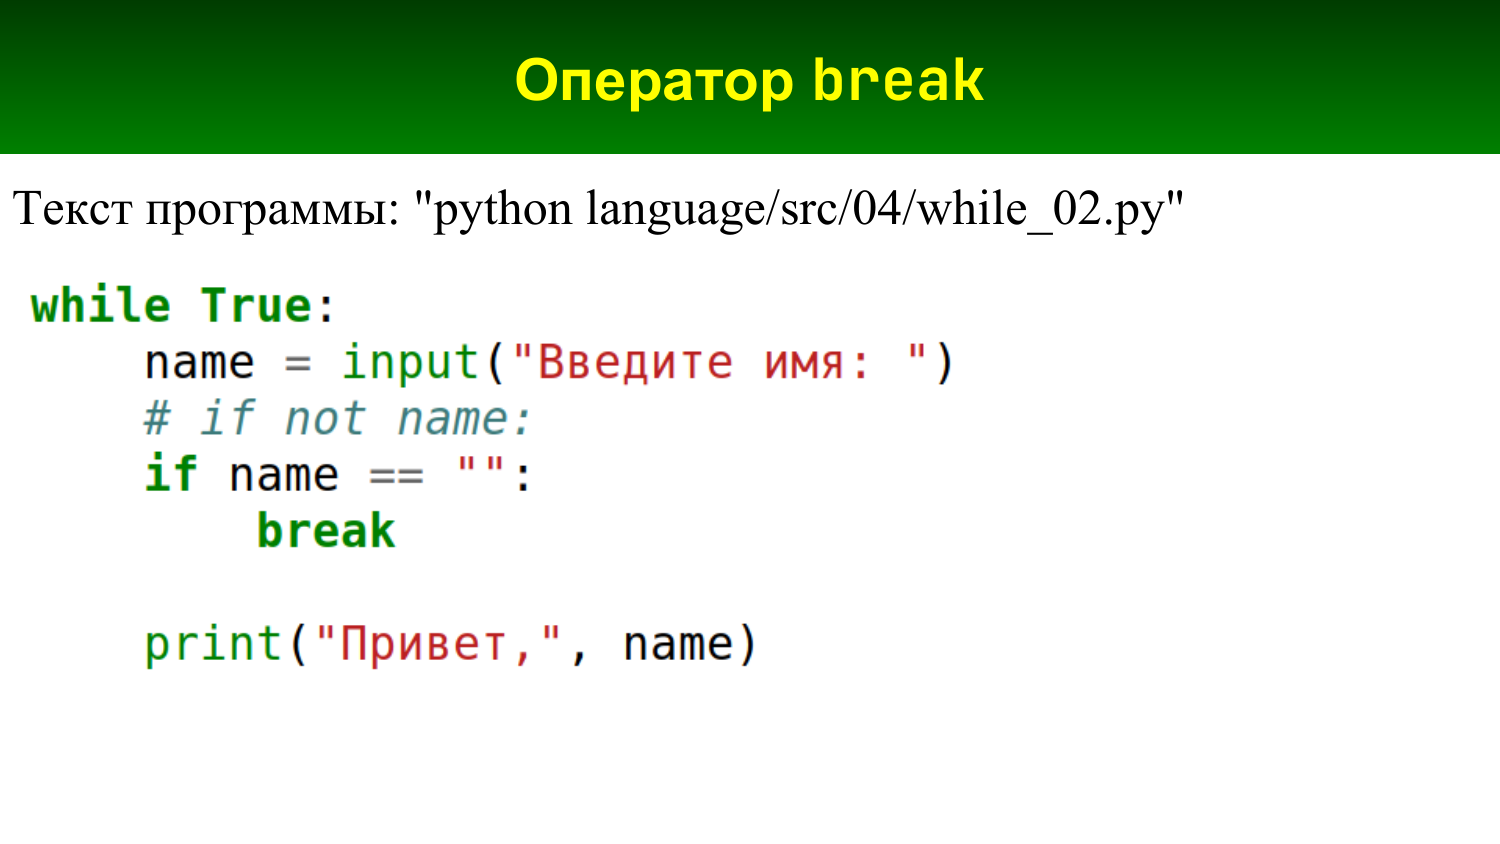

# Оператор break
Текст программы: "python language/src/04/while_02.py"